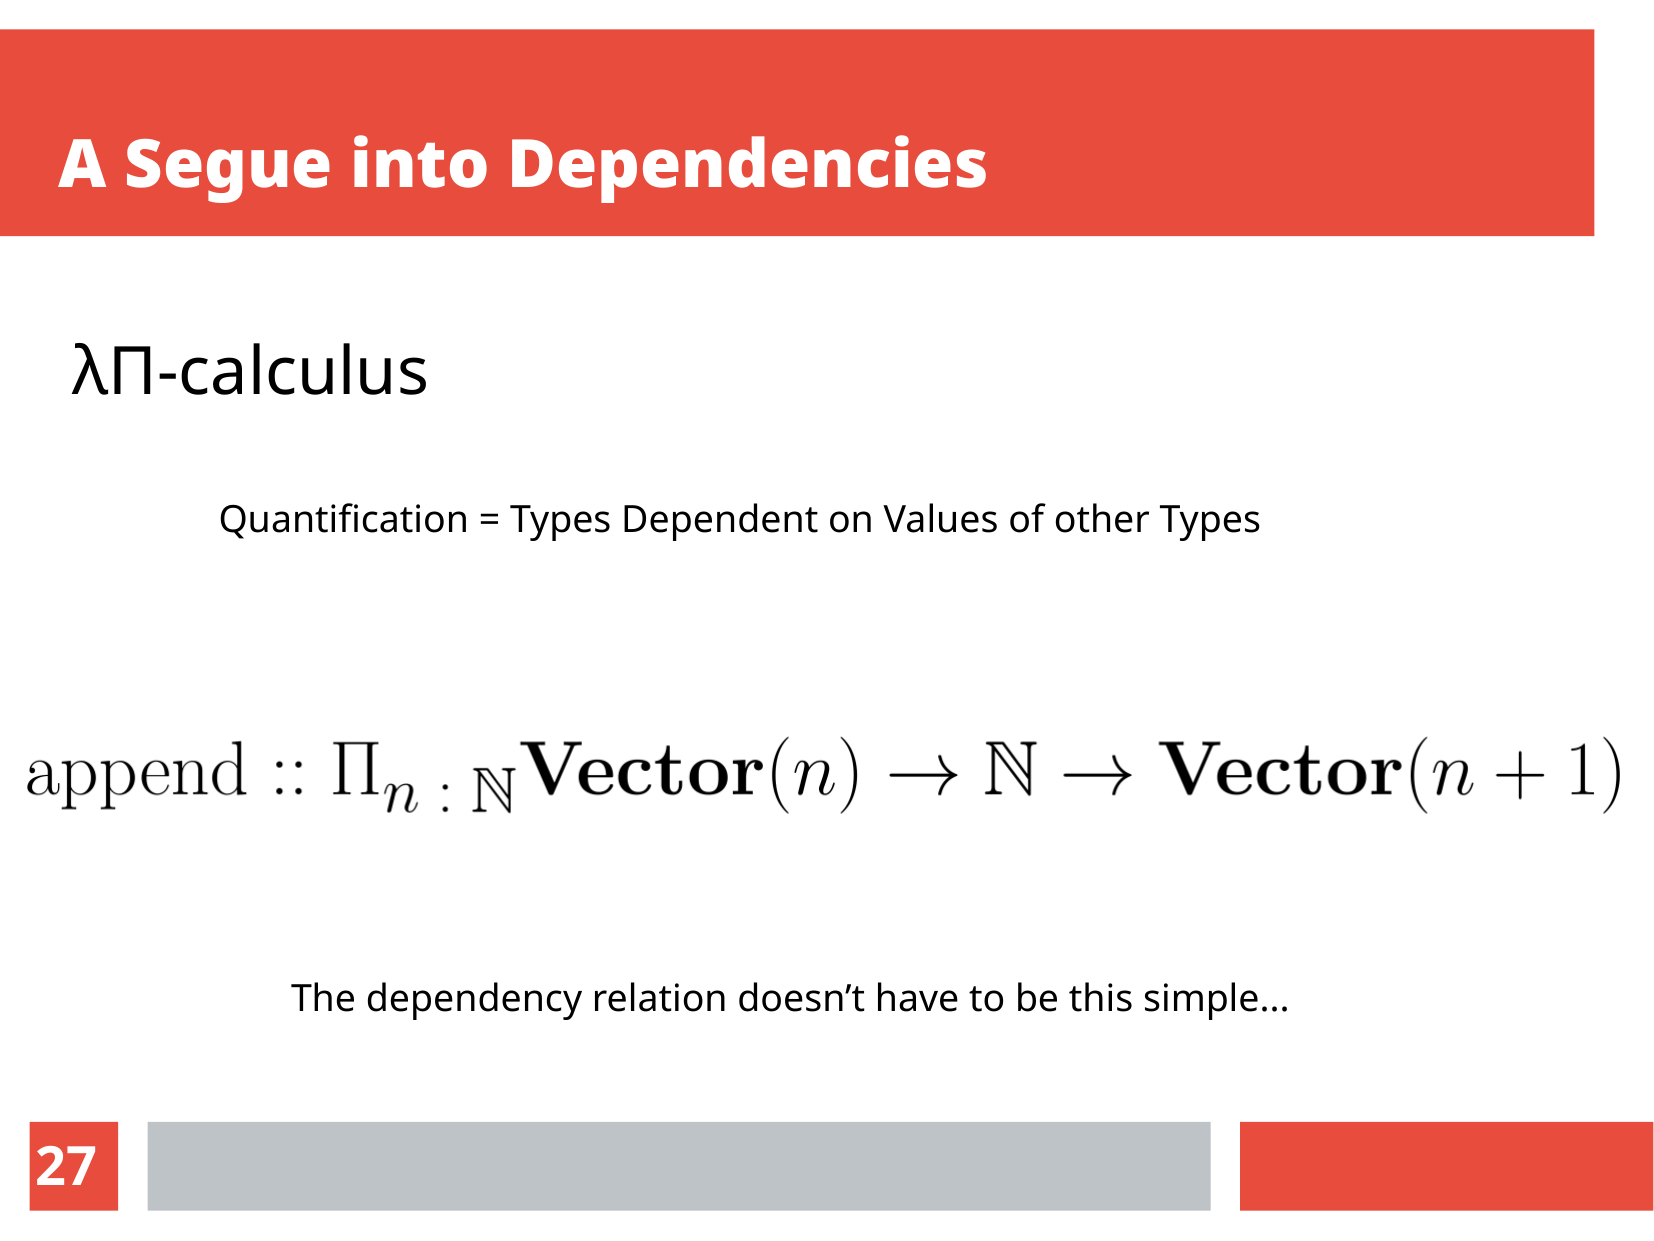

# A Segue into Dependencies
λΠ-calculus
Quantification = Types Dependent on Values of other Types
The dependency relation doesn’t have to be this simple...
27
53